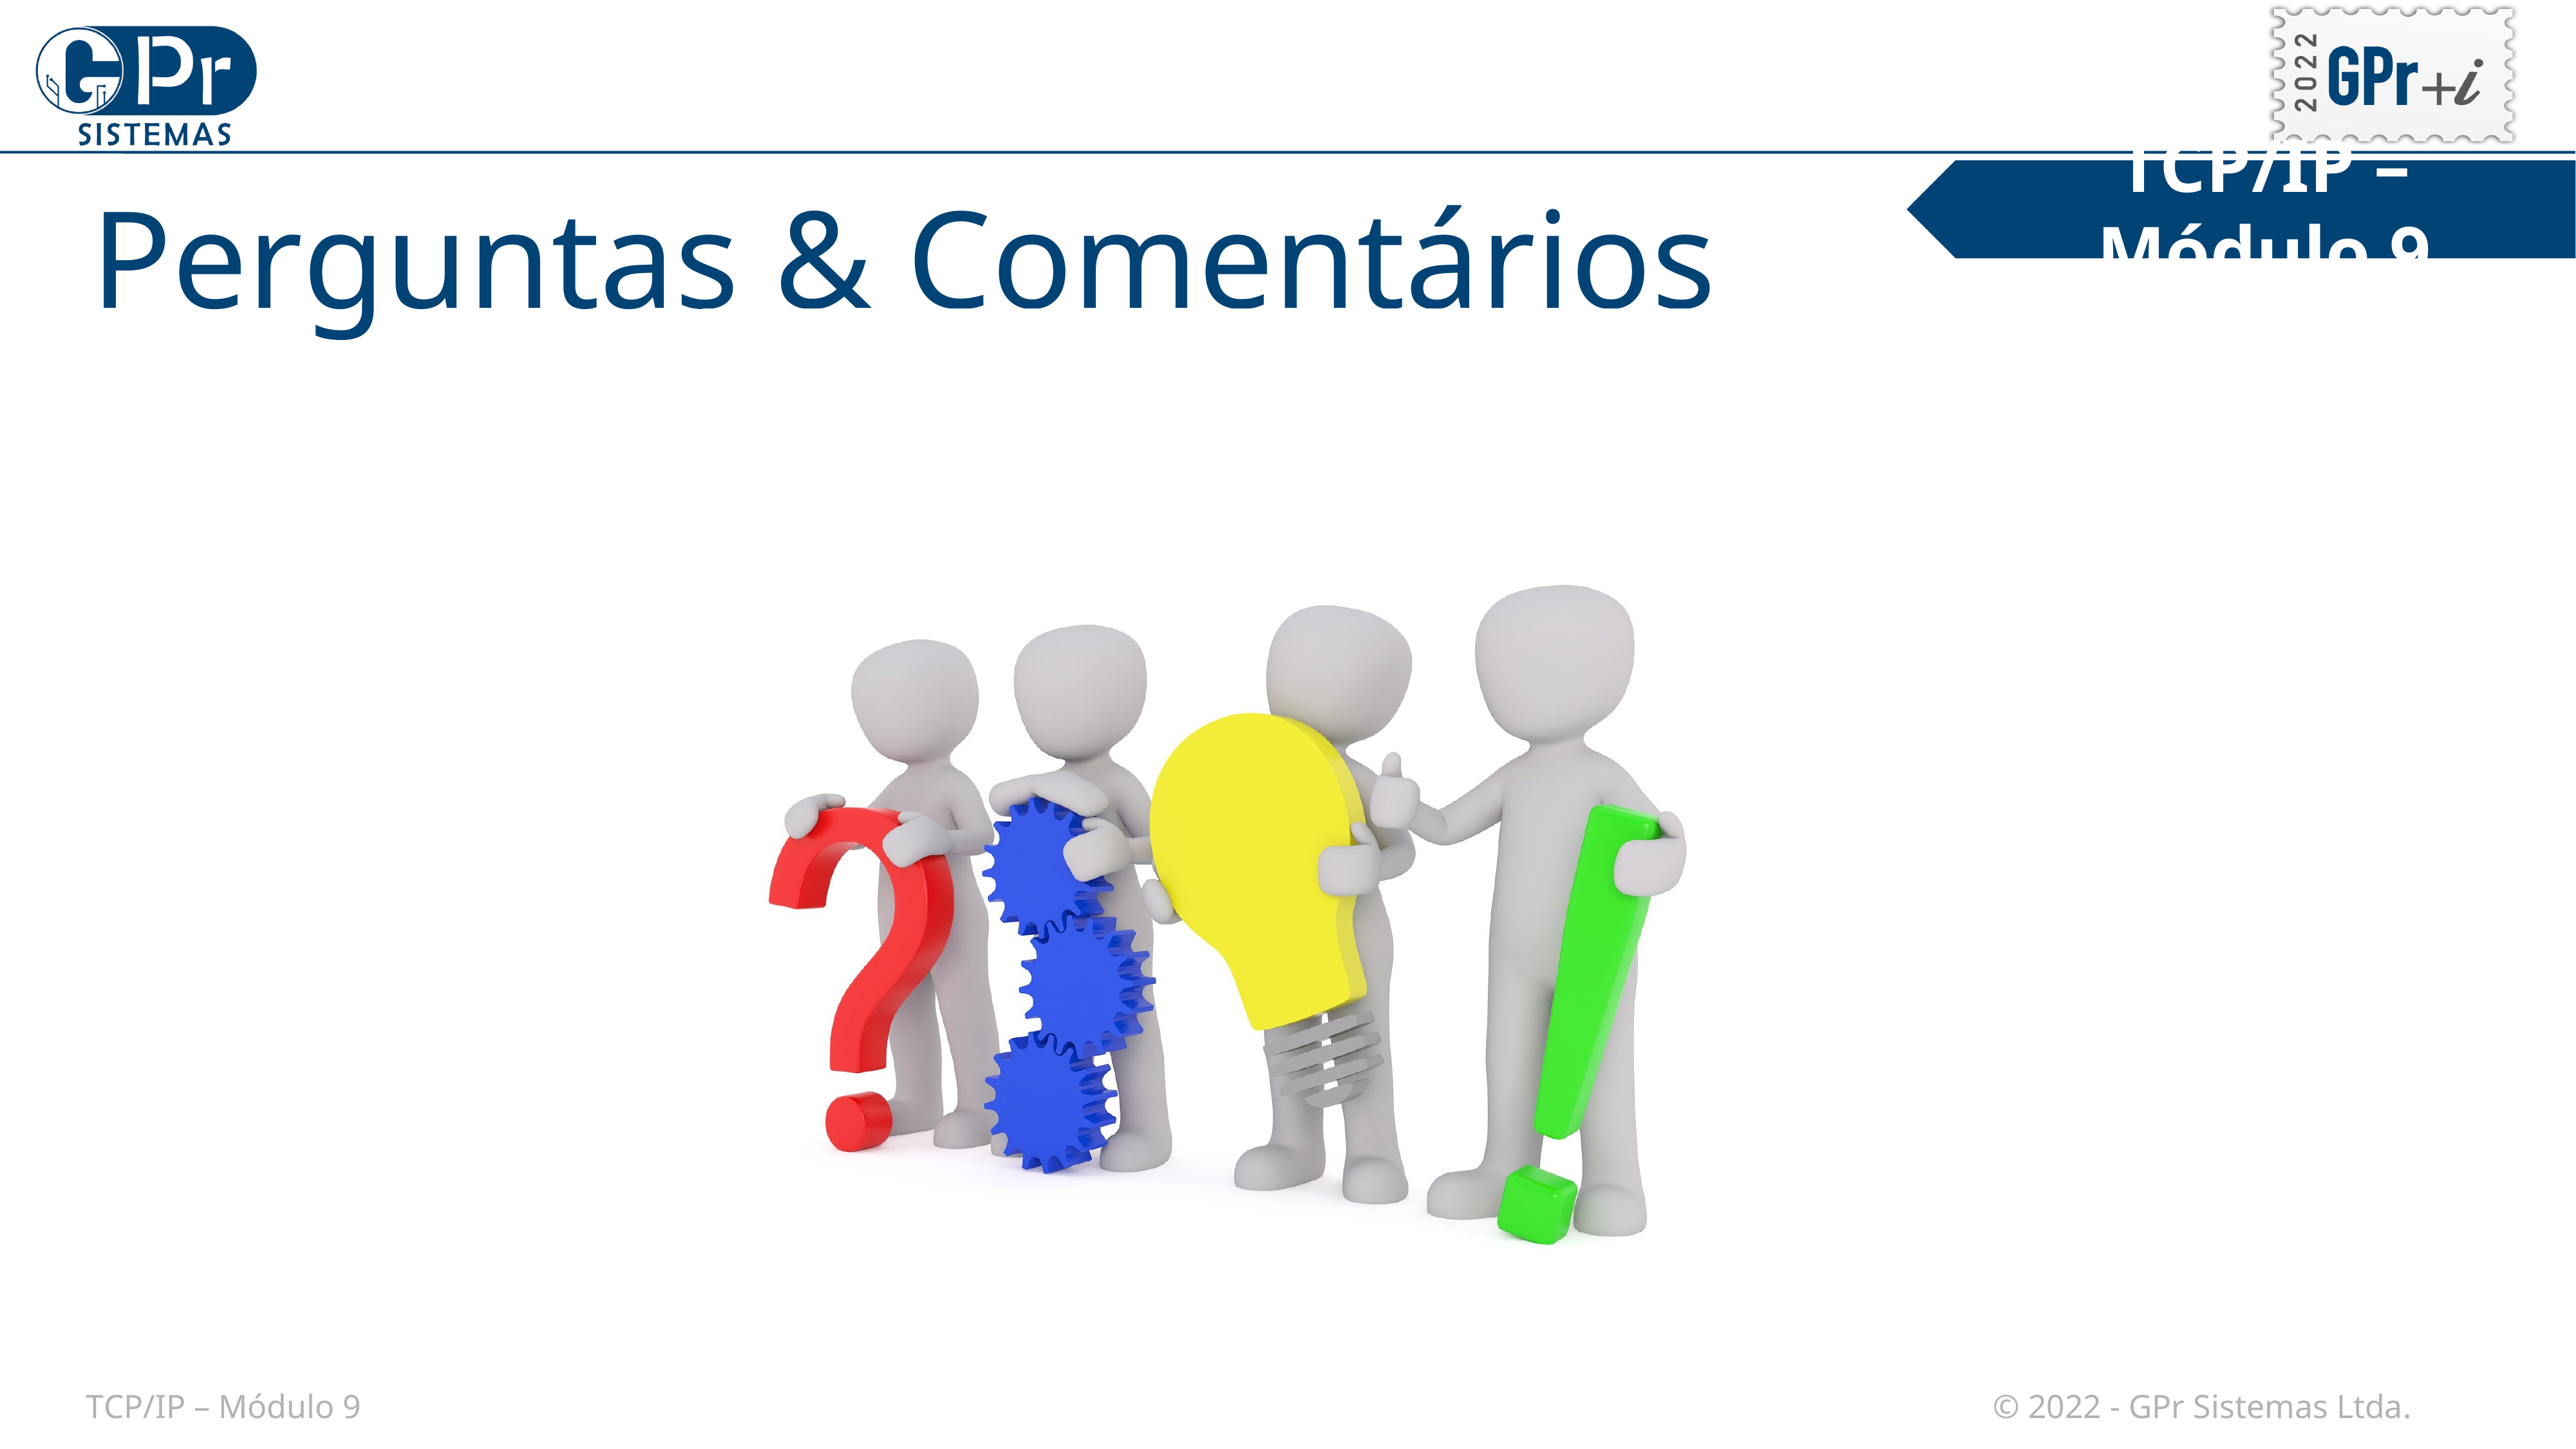

TCP/IP – Módulo 9
# Perguntas & Comentários